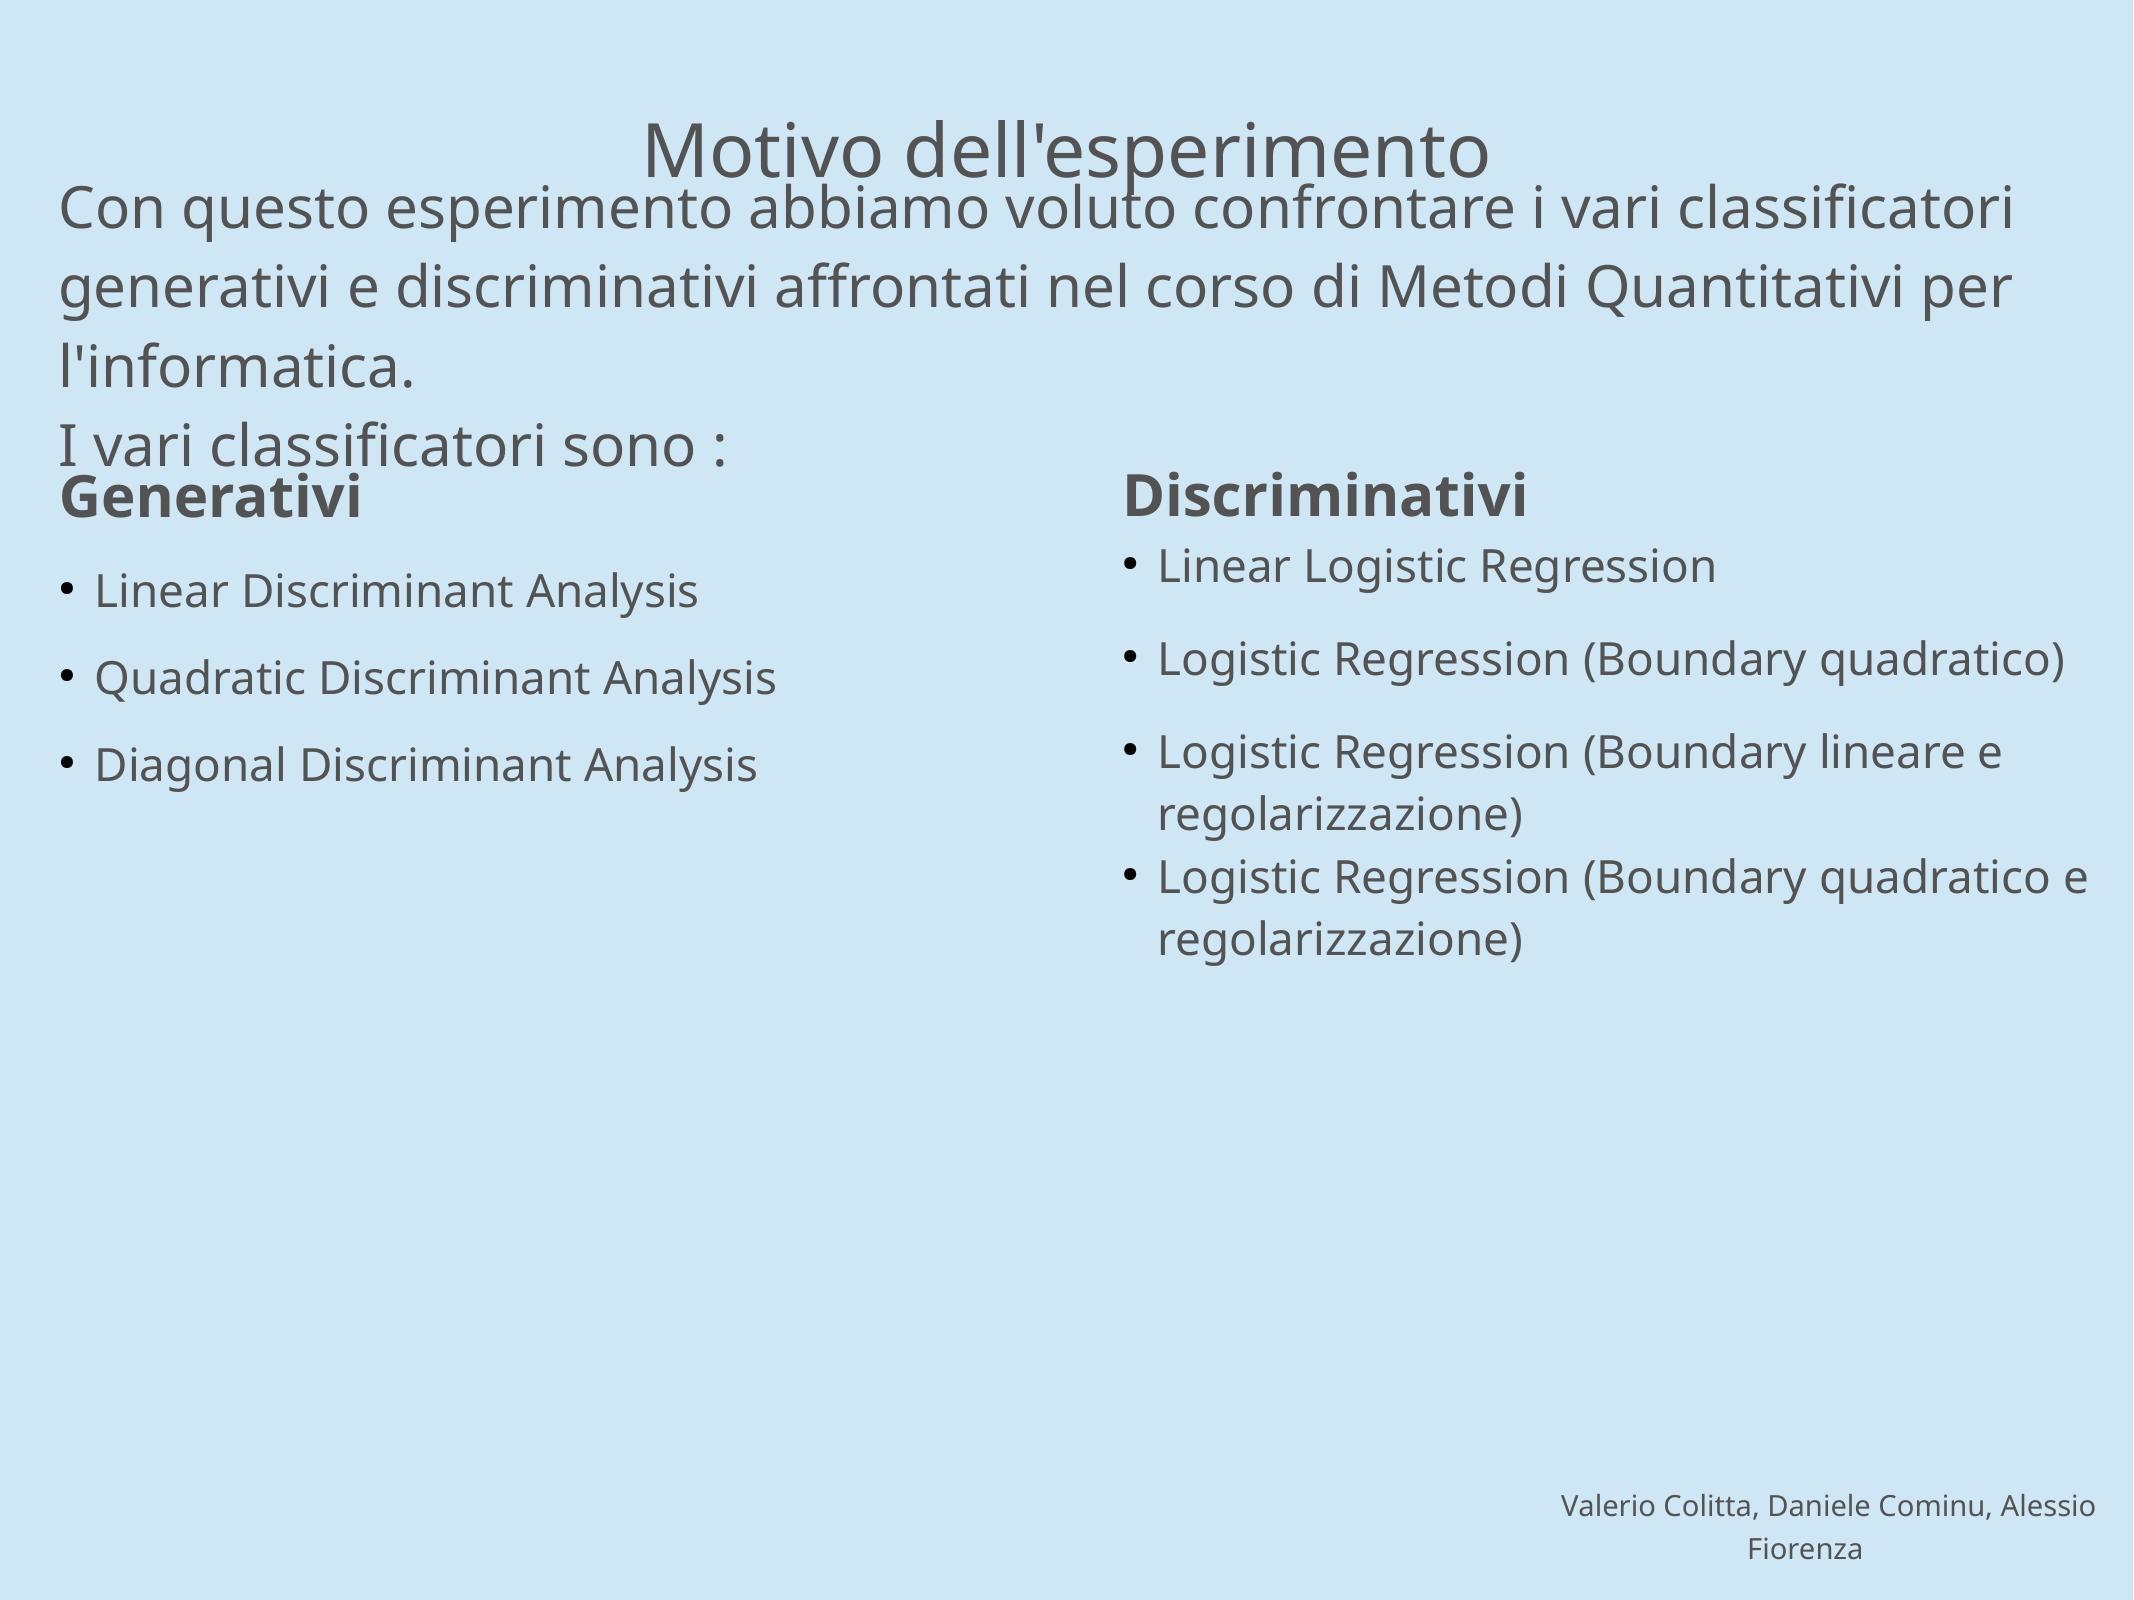

# Motivo dell'esperimento
Con questo esperimento abbiamo voluto confrontare i vari classificatori generativi e discriminativi affrontati nel corso di Metodi Quantitativi per l'informatica.
I vari classificatori sono :
Discriminativi
Linear Logistic Regression
Logistic Regression (Boundary quadratico)
Logistic Regression (Boundary lineare e regolarizzazione)
Logistic Regression (Boundary quadratico e regolarizzazione)
Generativi
Linear Discriminant Analysis
Quadratic Discriminant Analysis
Diagonal Discriminant Analysis
Valerio Colitta, Daniele Cominu, Alessio Fiorenza